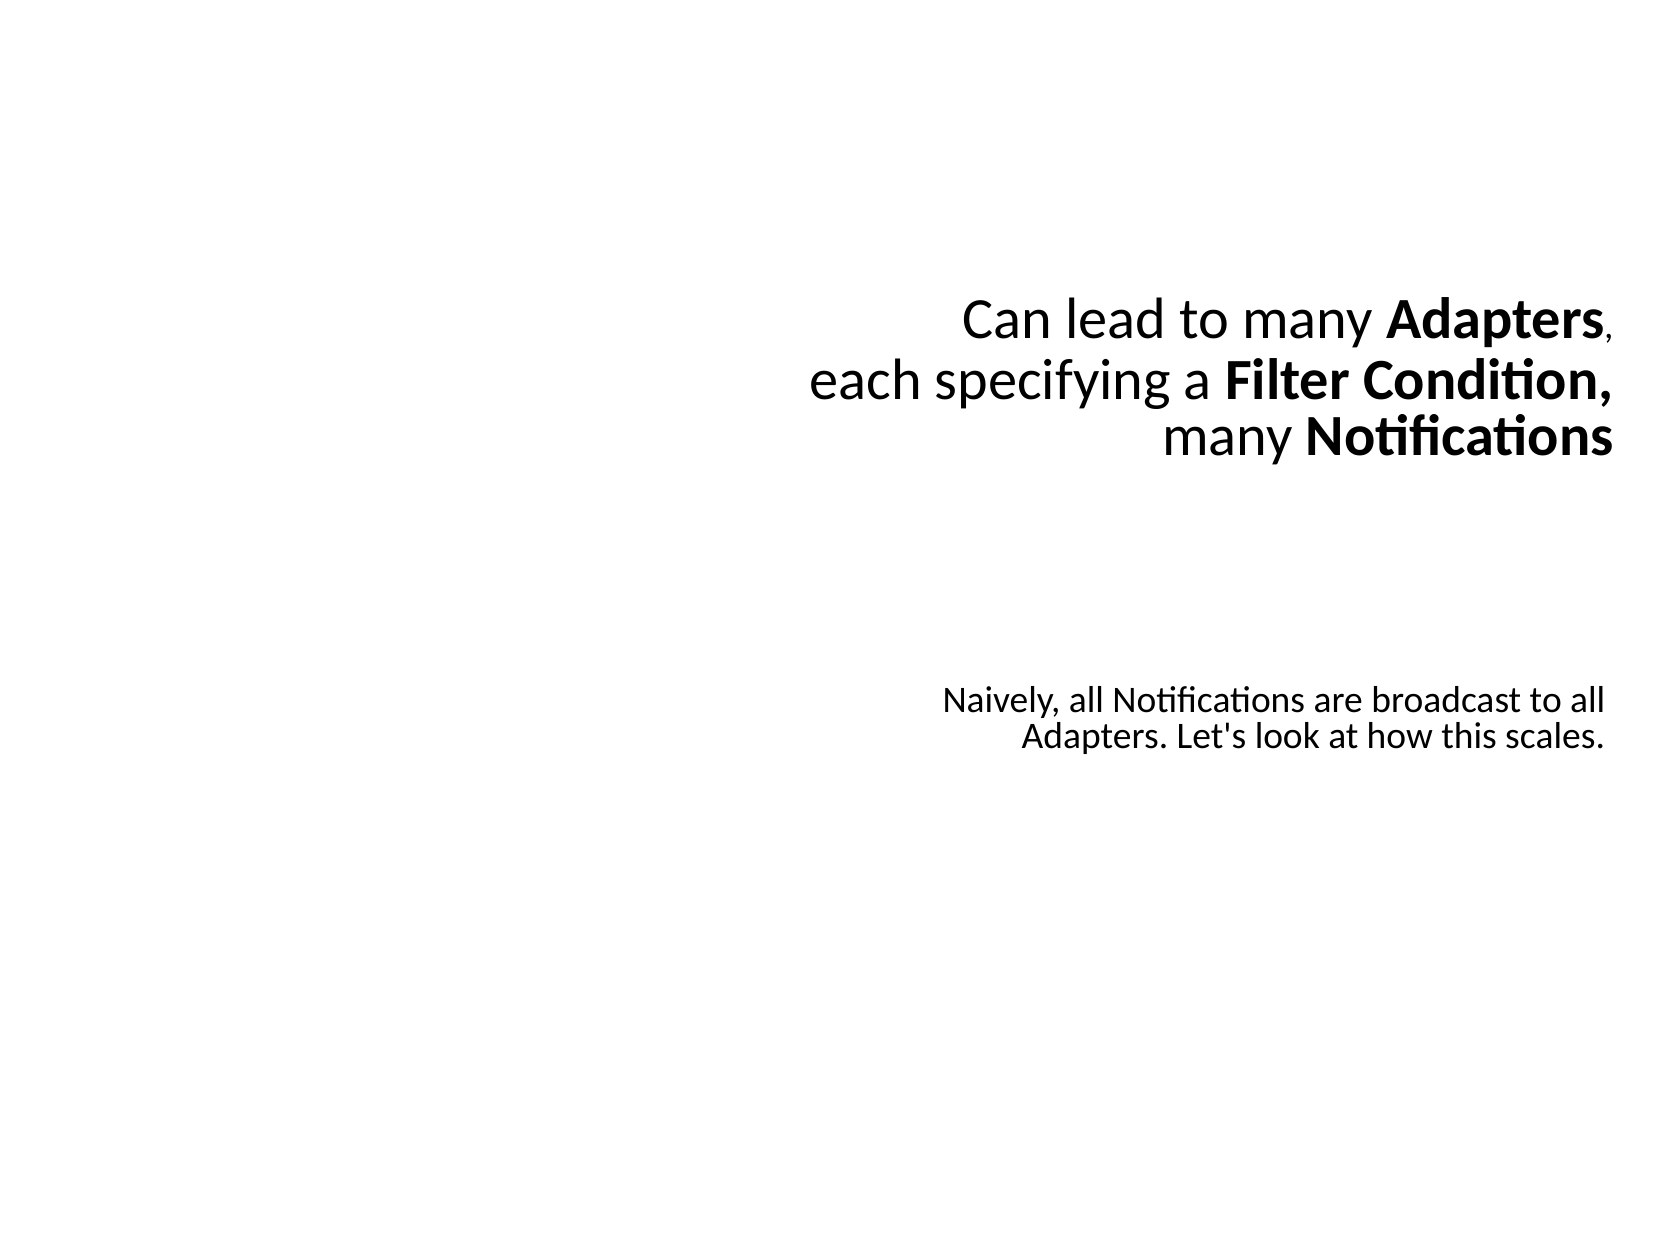

Can lead to many Adapters,
each specifying a Filter Condition,
many Notifications
Naively, all Notifications are broadcast to all Adapters. Let's look at how this scales.